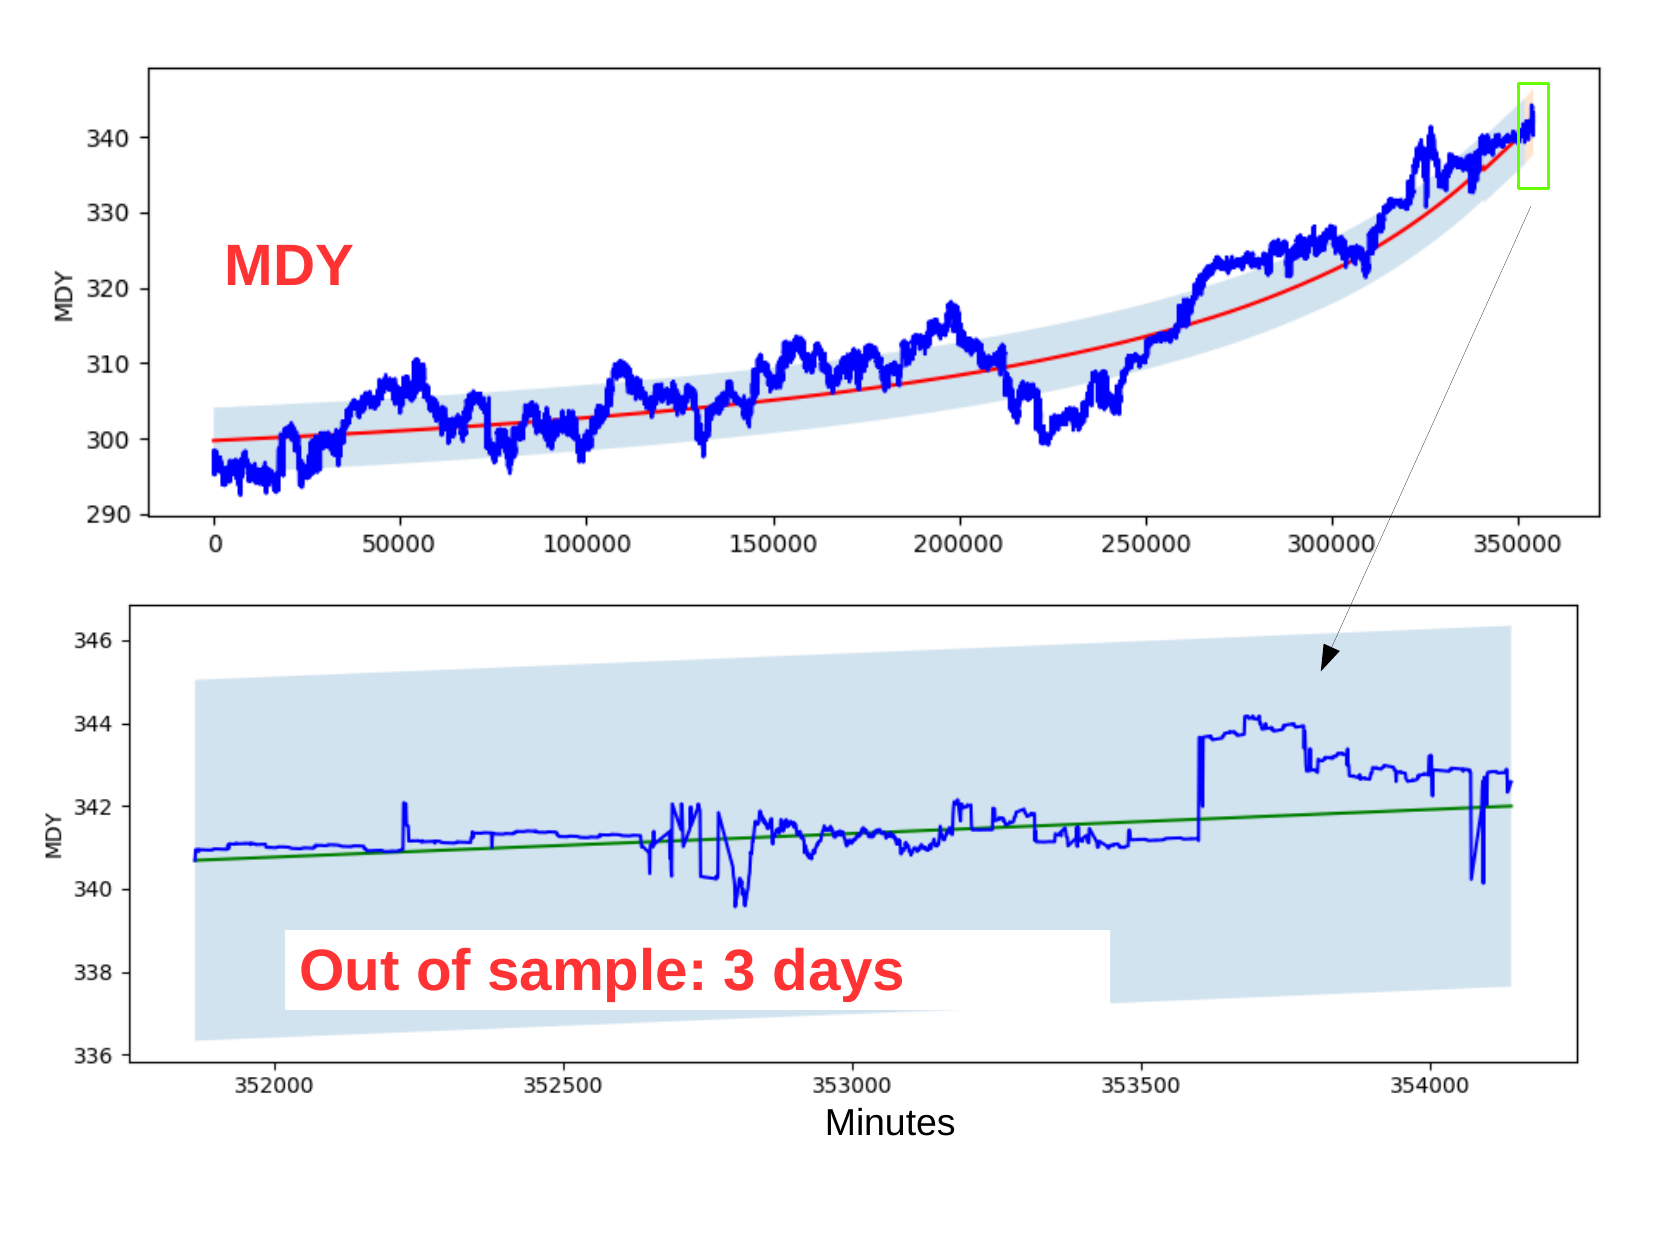

MDY
Out of sample: 3 days
Minutes